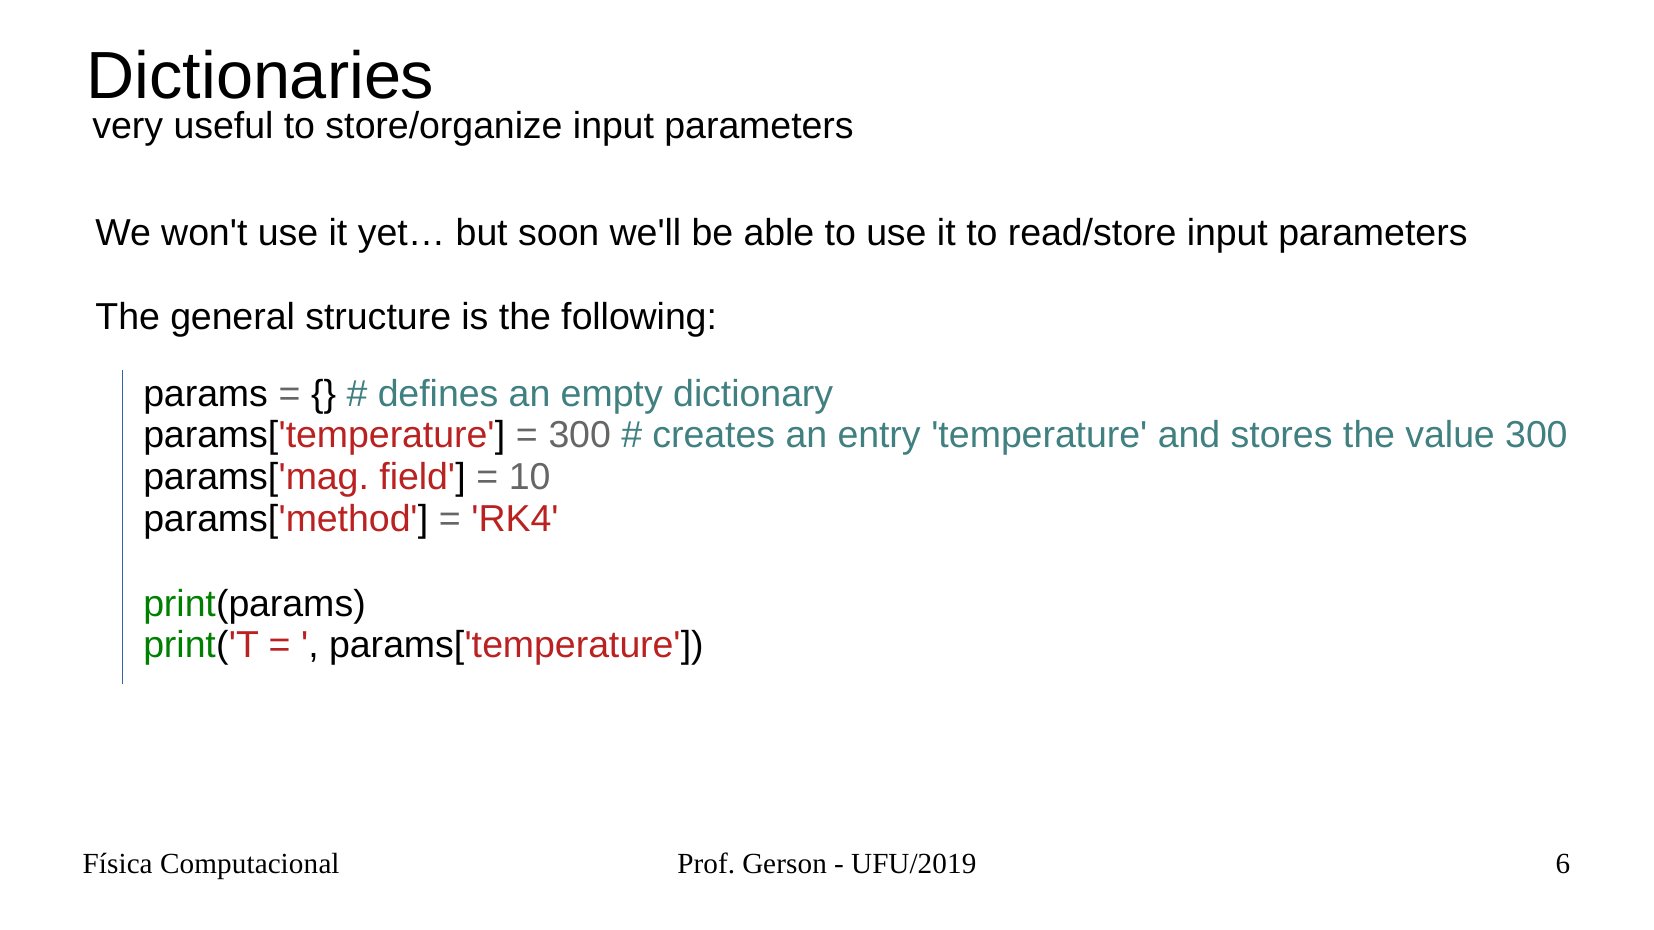

Dictionaries
very useful to store/organize input parameters
We won't use it yet… but soon we'll be able to use it to read/store input parameters
The general structure is the following:
params = {} # defines an empty dictionary
params['temperature'] = 300 # creates an entry 'temperature' and stores the value 300
params['mag. field'] = 10
params['method'] = 'RK4'
print(params)
print('T = ', params['temperature'])
Física Computacional
Prof. Gerson - UFU/2019
6